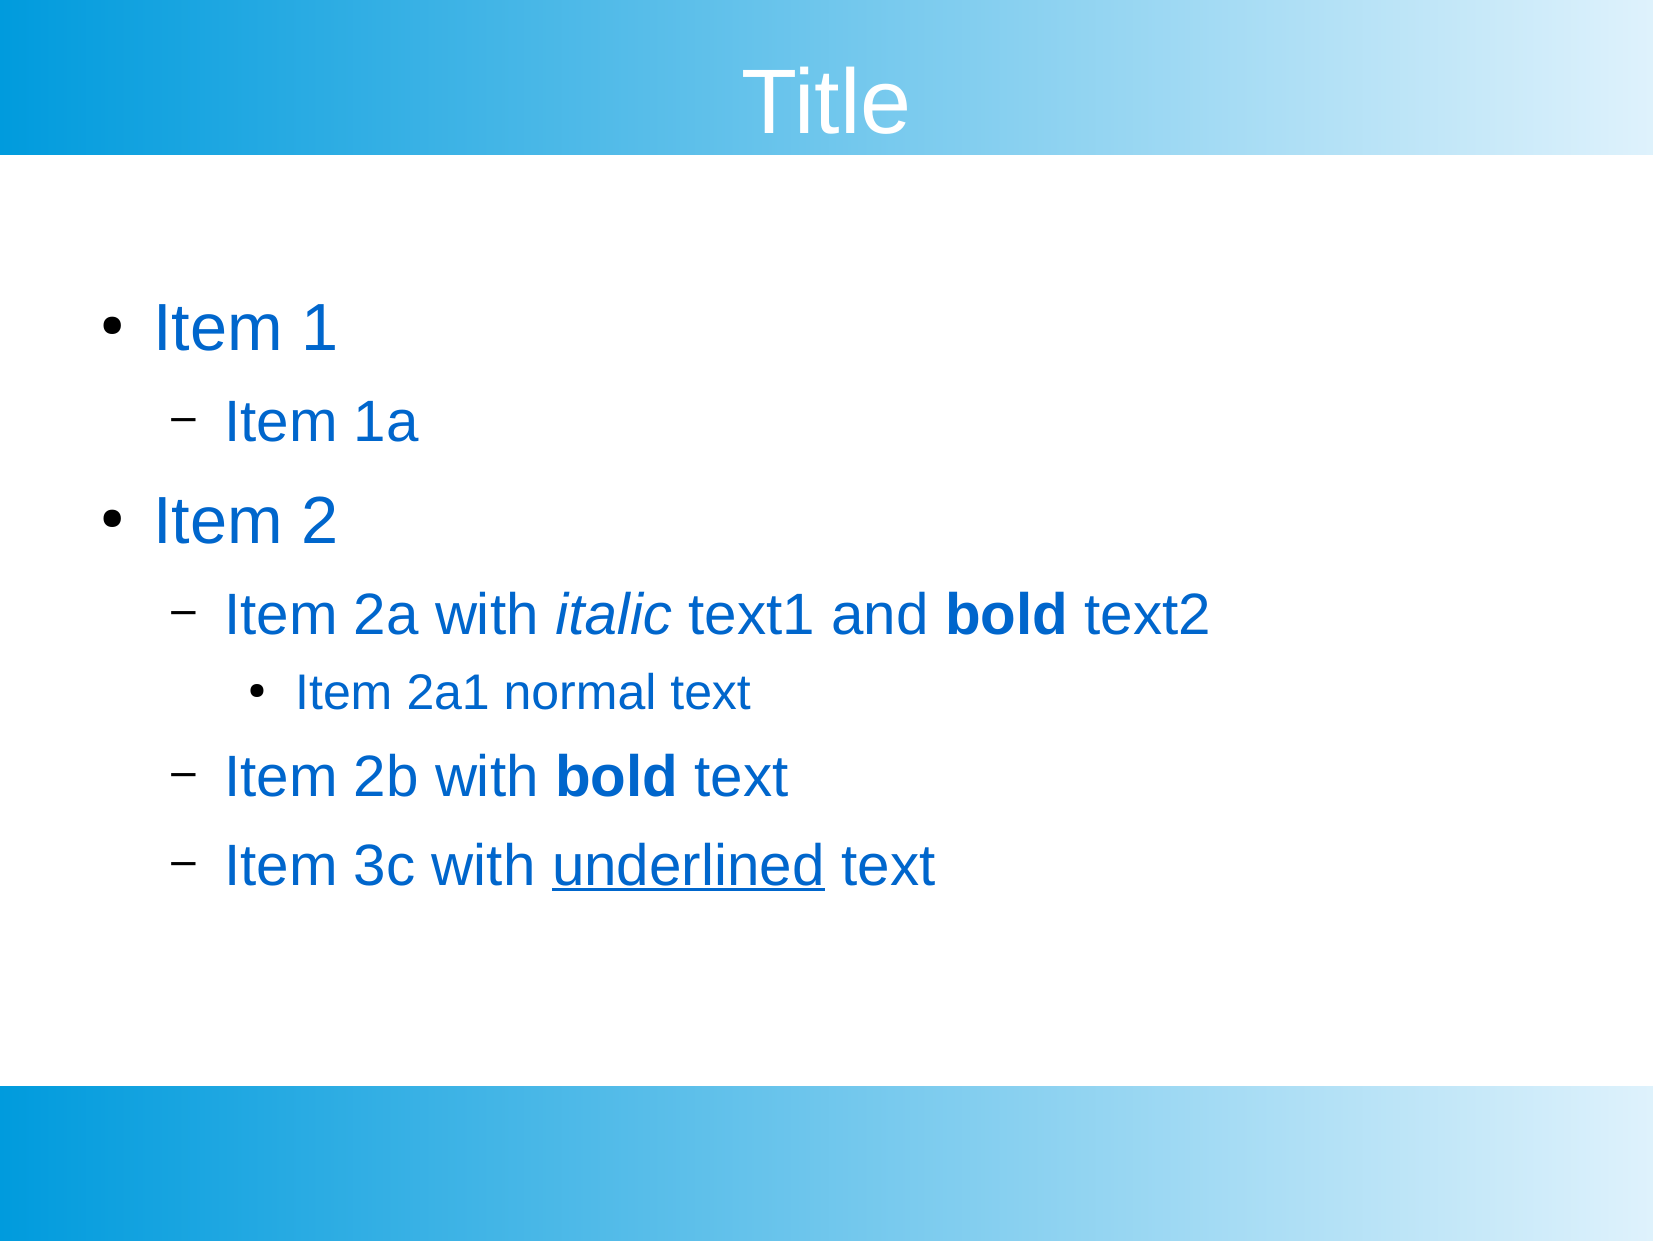

# Title
Item 1
Item 1a
Item 2
Item 2a with italic text1 and bold text2
Item 2a1 normal text
Item 2b with bold text
Item 3c with underlined text